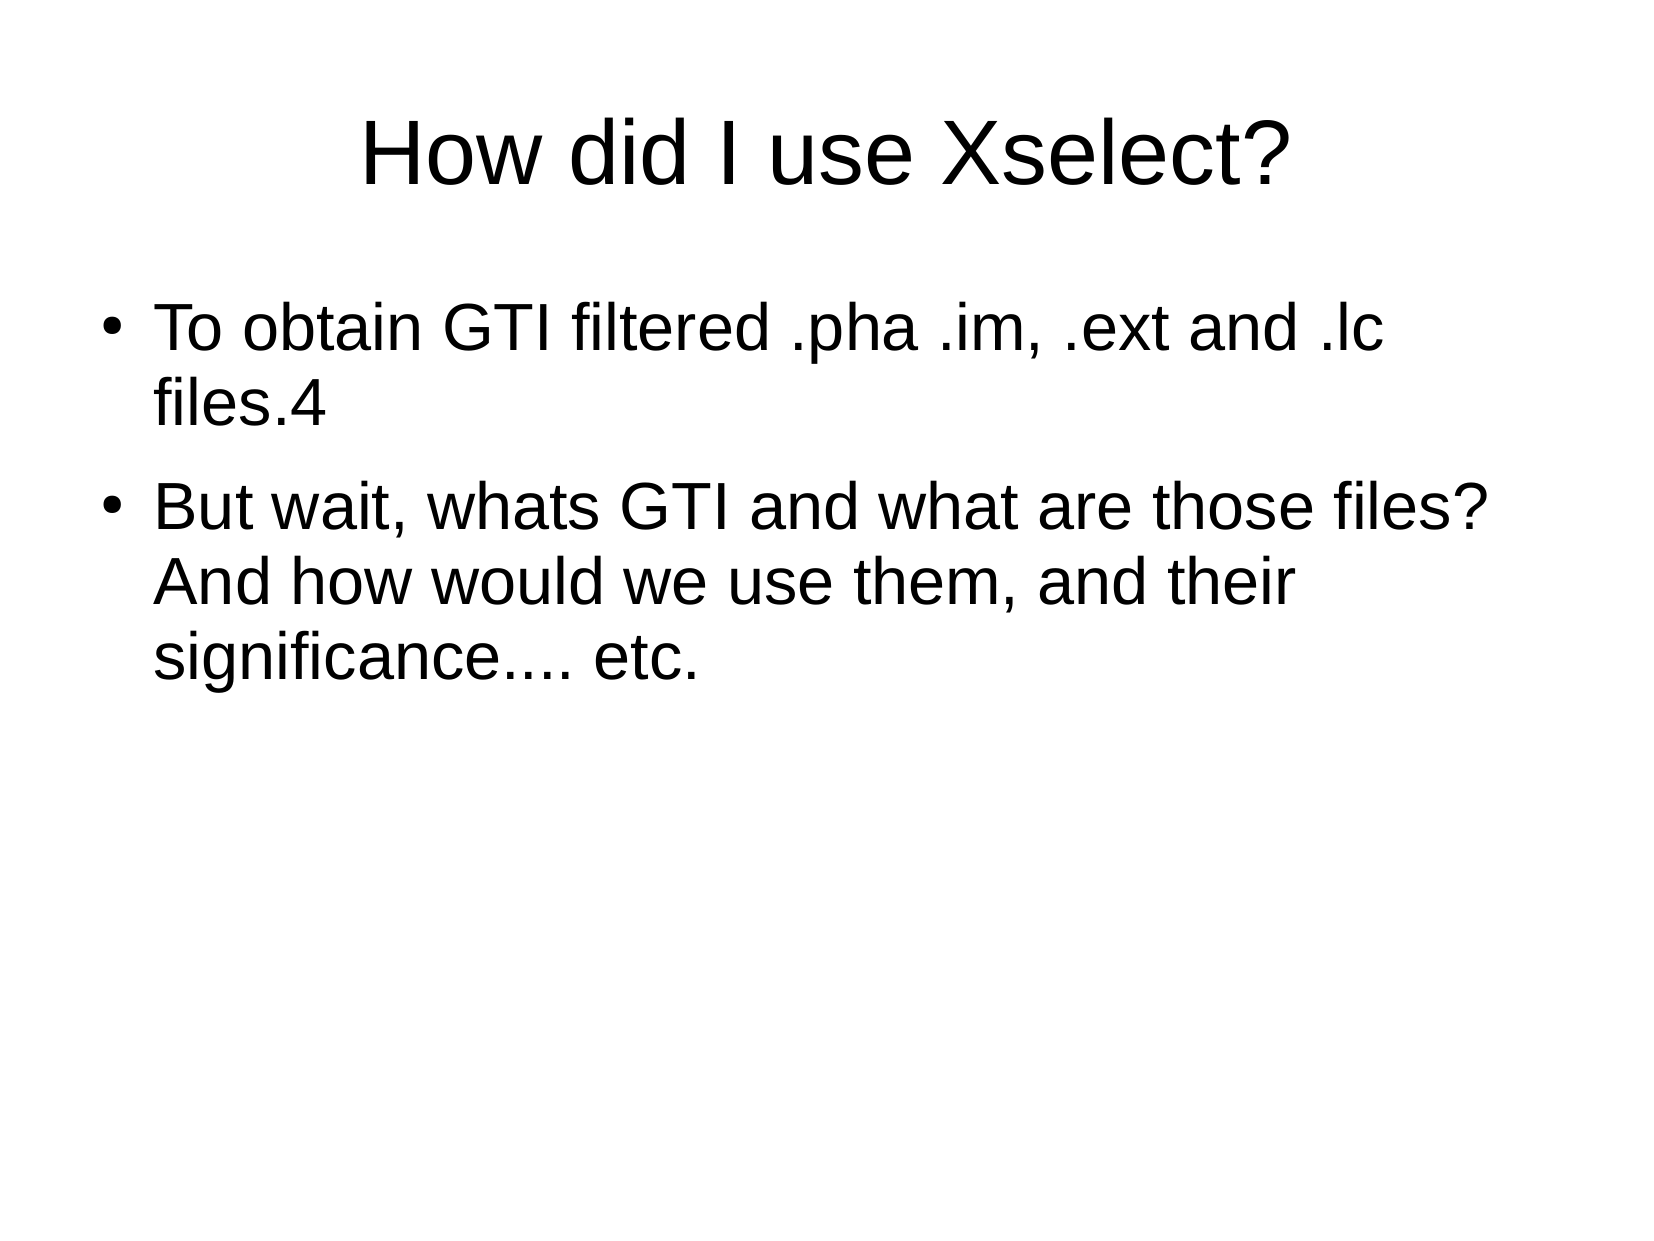

# How did I use Xselect?
To obtain GTI filtered .pha .im, .ext and .lc files.4
But wait, whats GTI and what are those files? And how would we use them, and their significance.... etc.